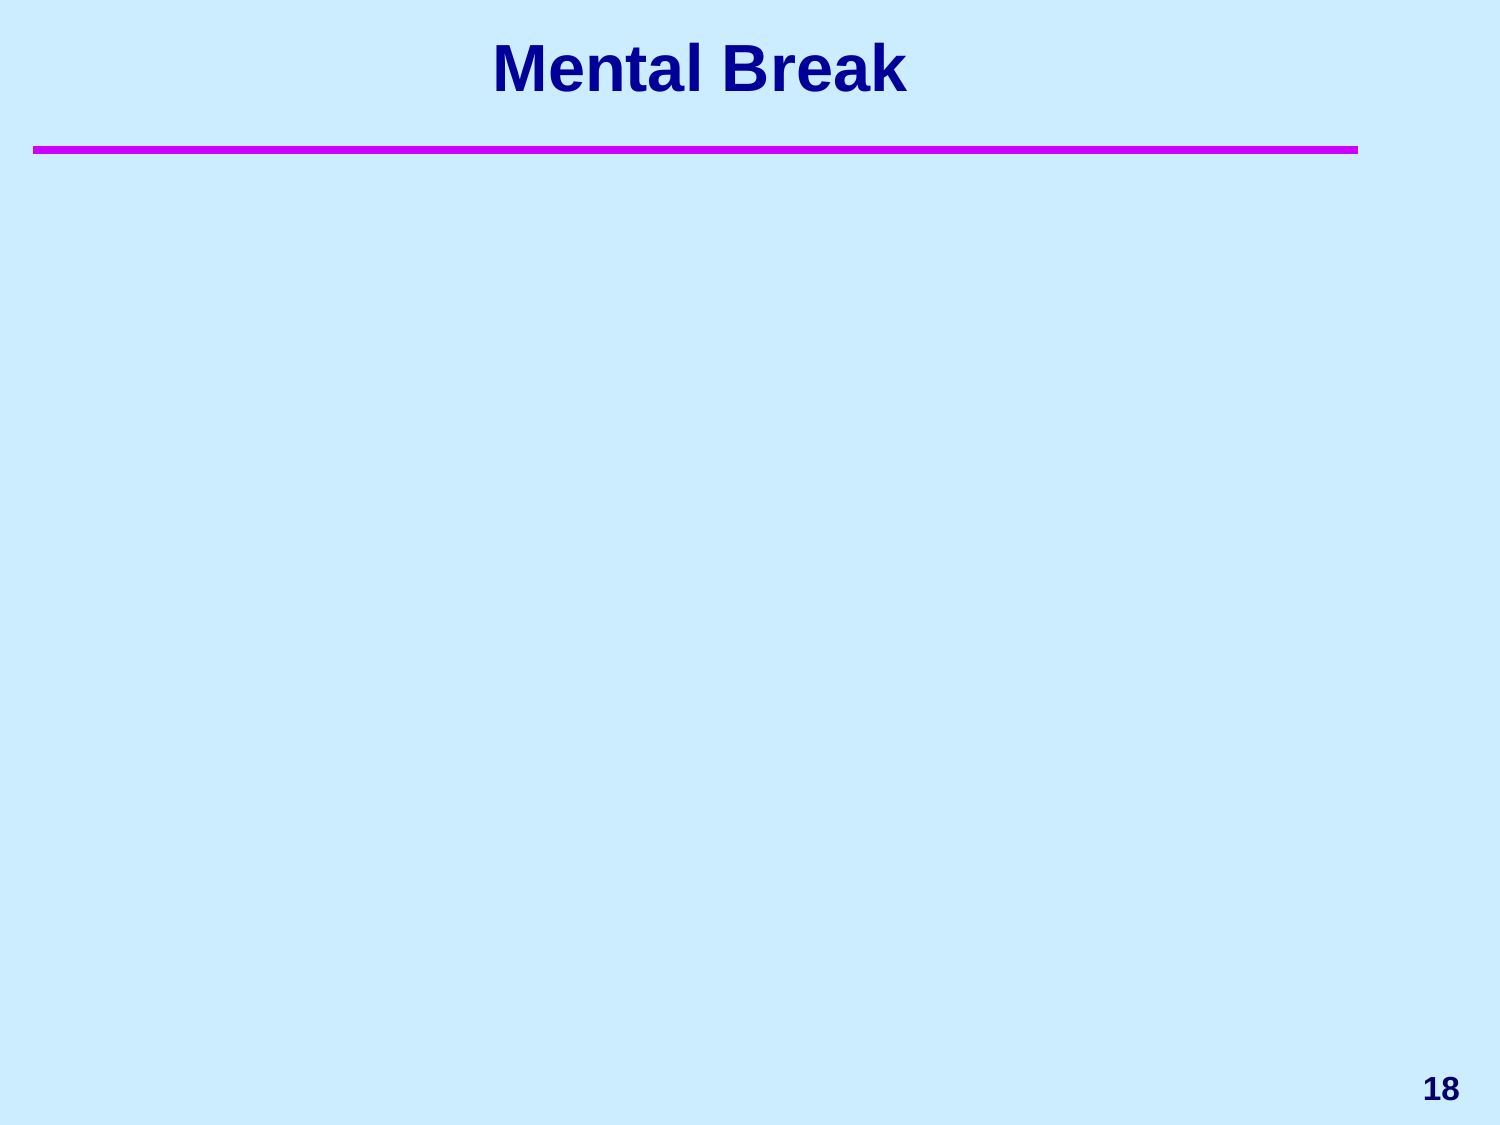

# Mental Break
Something happened to the actors in the first English play in America. What was it?
 They were arrested. Acting was considered evil.
What was the first country to give women the vote?
 New Zealand, in 1890.
The first phone book ever issued was in New Haven, CT. How many names were in the book?
 50. It was published in 1878.